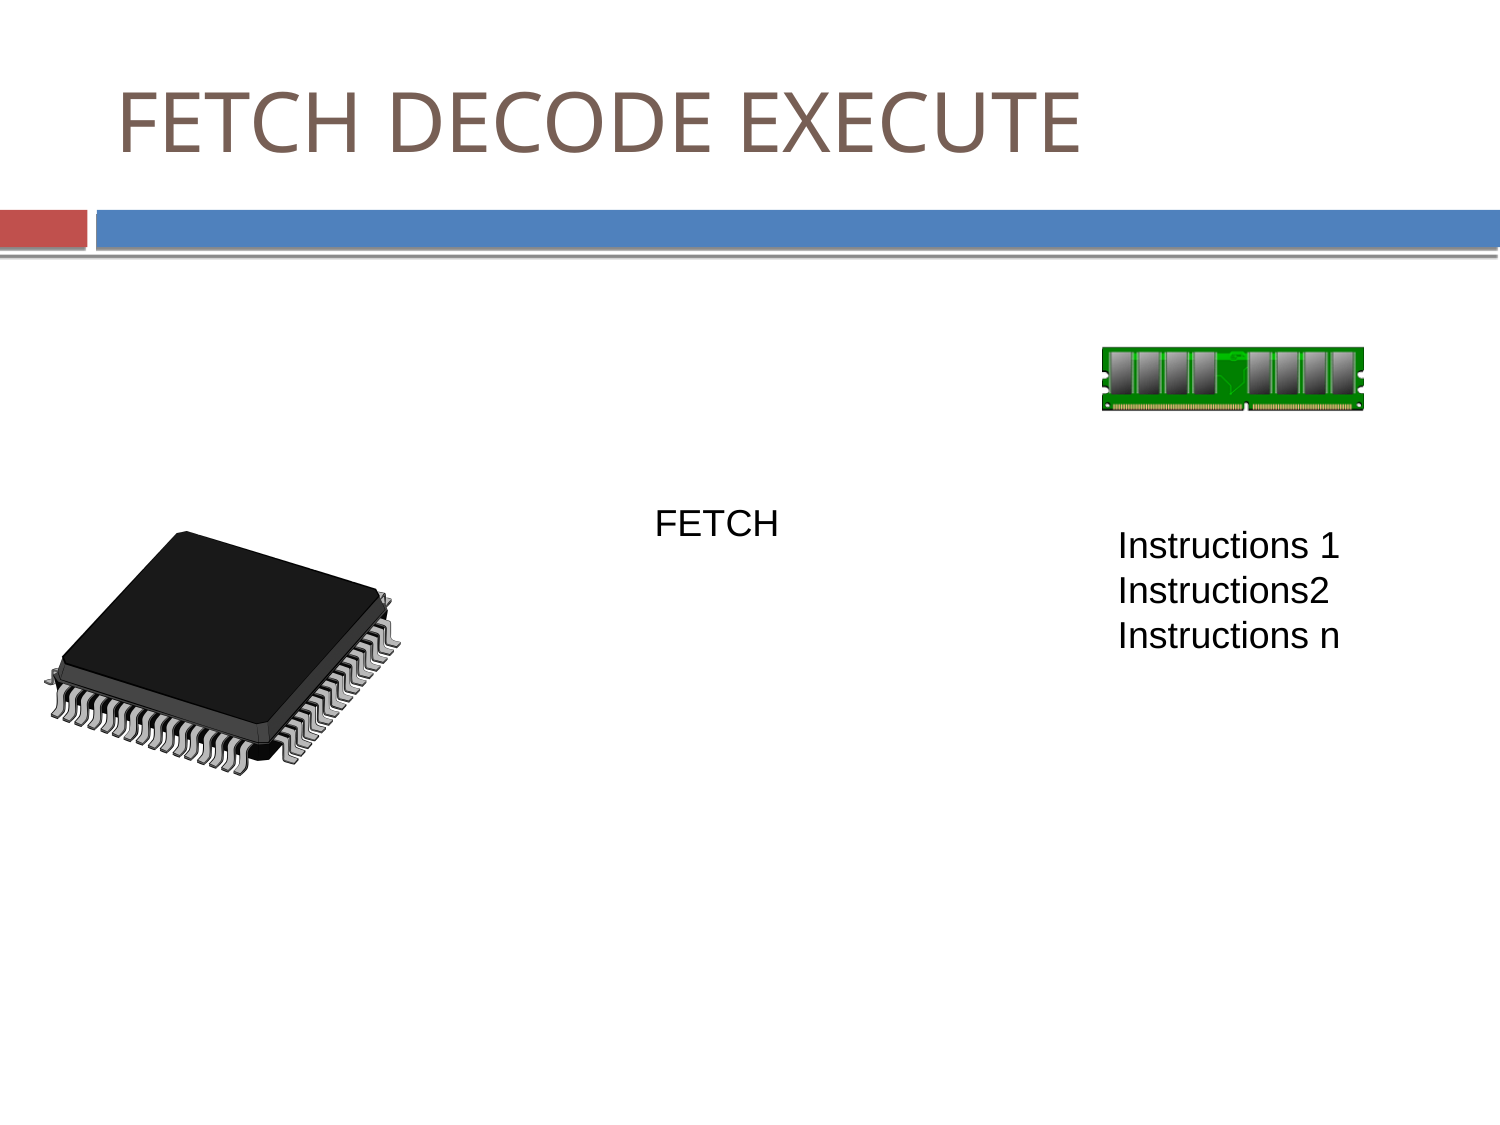

FETCH DECODE EXECUTE
FETCH
Instructions 1
Instructions2
Instructions n